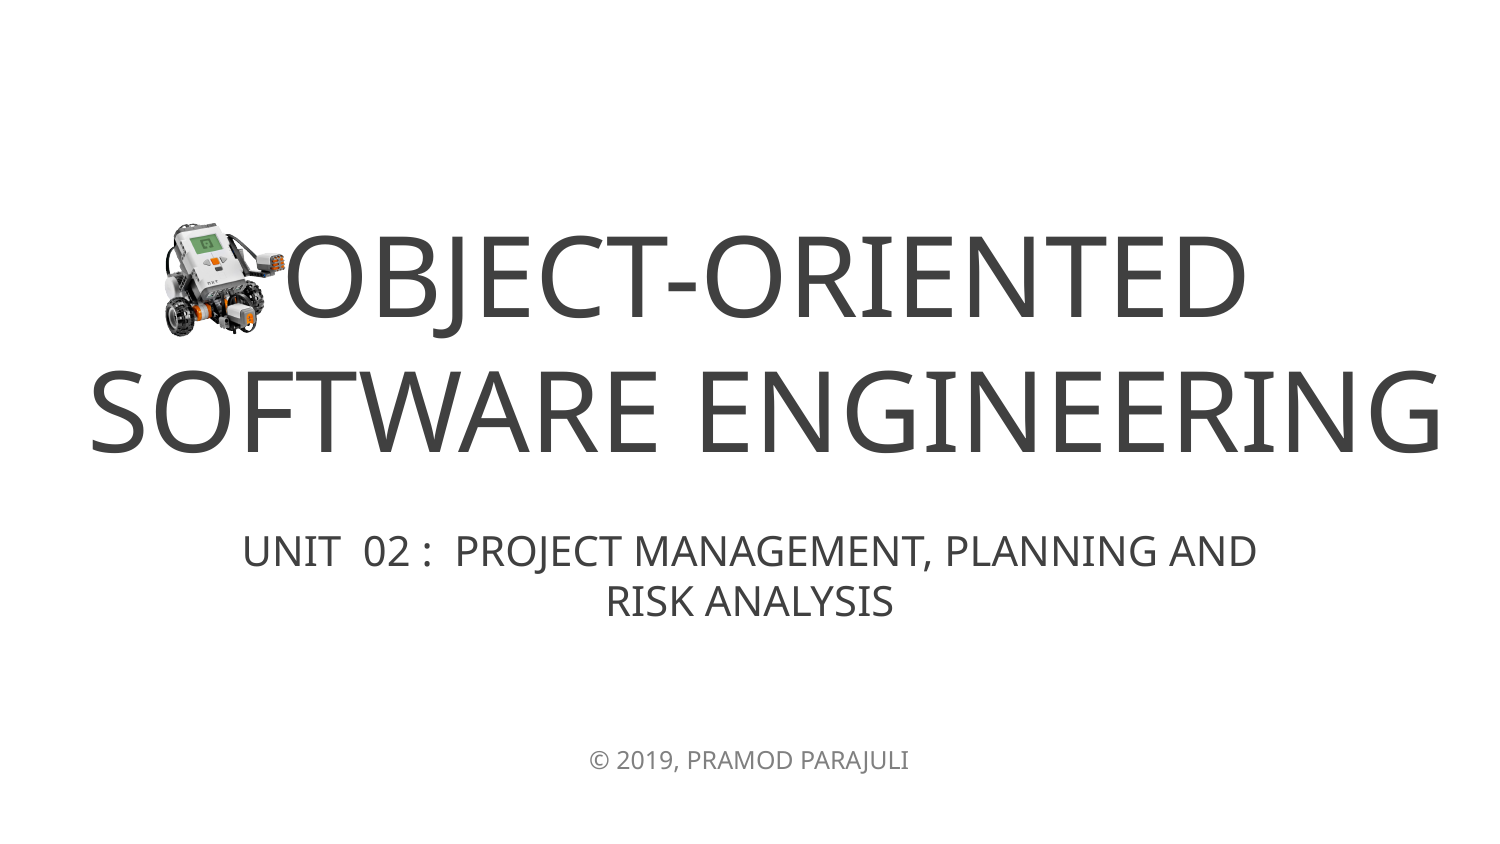

# OBJECT-ORIENTED SOFTWARE ENGINEERING
UNIT 02 : PROJECT MANAGEMENT, PLANNING AND RISK ANALYSIS
© 2019, PRAMOD PARAJULI